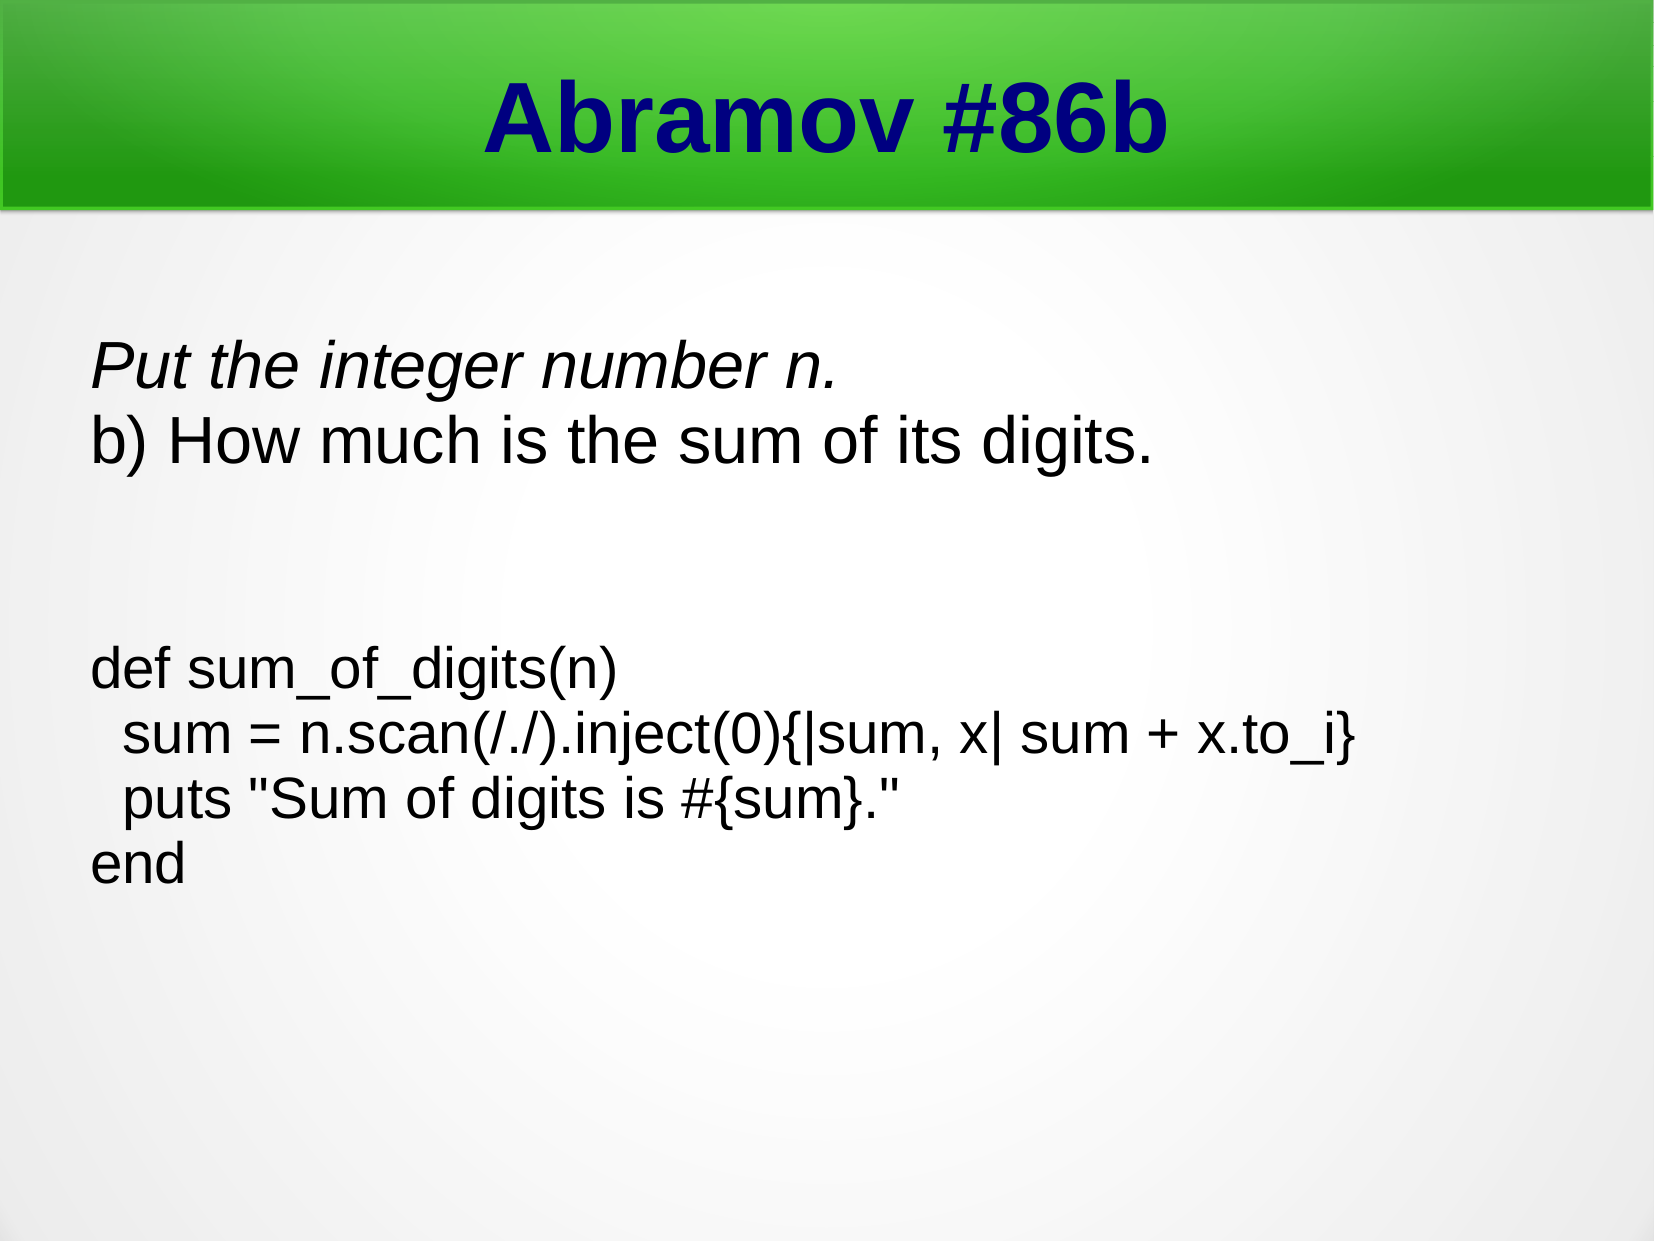

# Abramov #86b
Put the integer number n.
b) How much is the sum of its digits.
def sum_of_digits(n)
 sum = n.scan(/./).inject(0){|sum, x| sum + x.to_i}
 puts "Sum of digits is #{sum}."
end